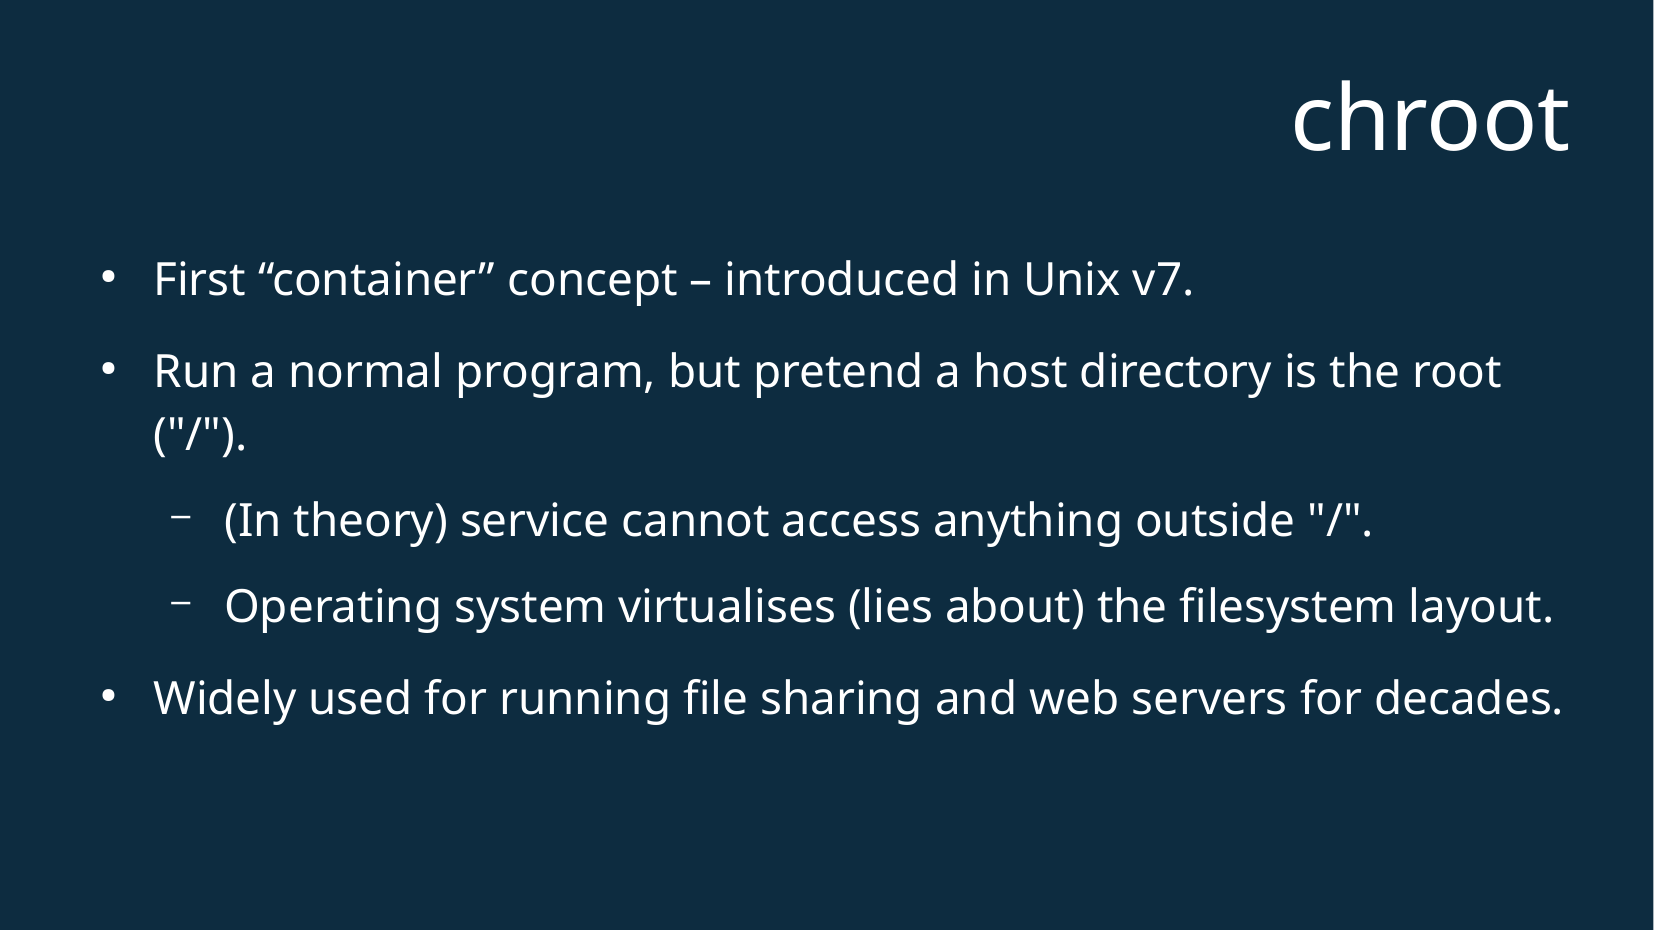

# chroot
First “container” concept – introduced in Unix v7.
Run a normal program, but pretend a host directory is the root ("/").
(In theory) service cannot access anything outside "/".
Operating system virtualises (lies about) the filesystem layout.
Widely used for running file sharing and web servers for decades.